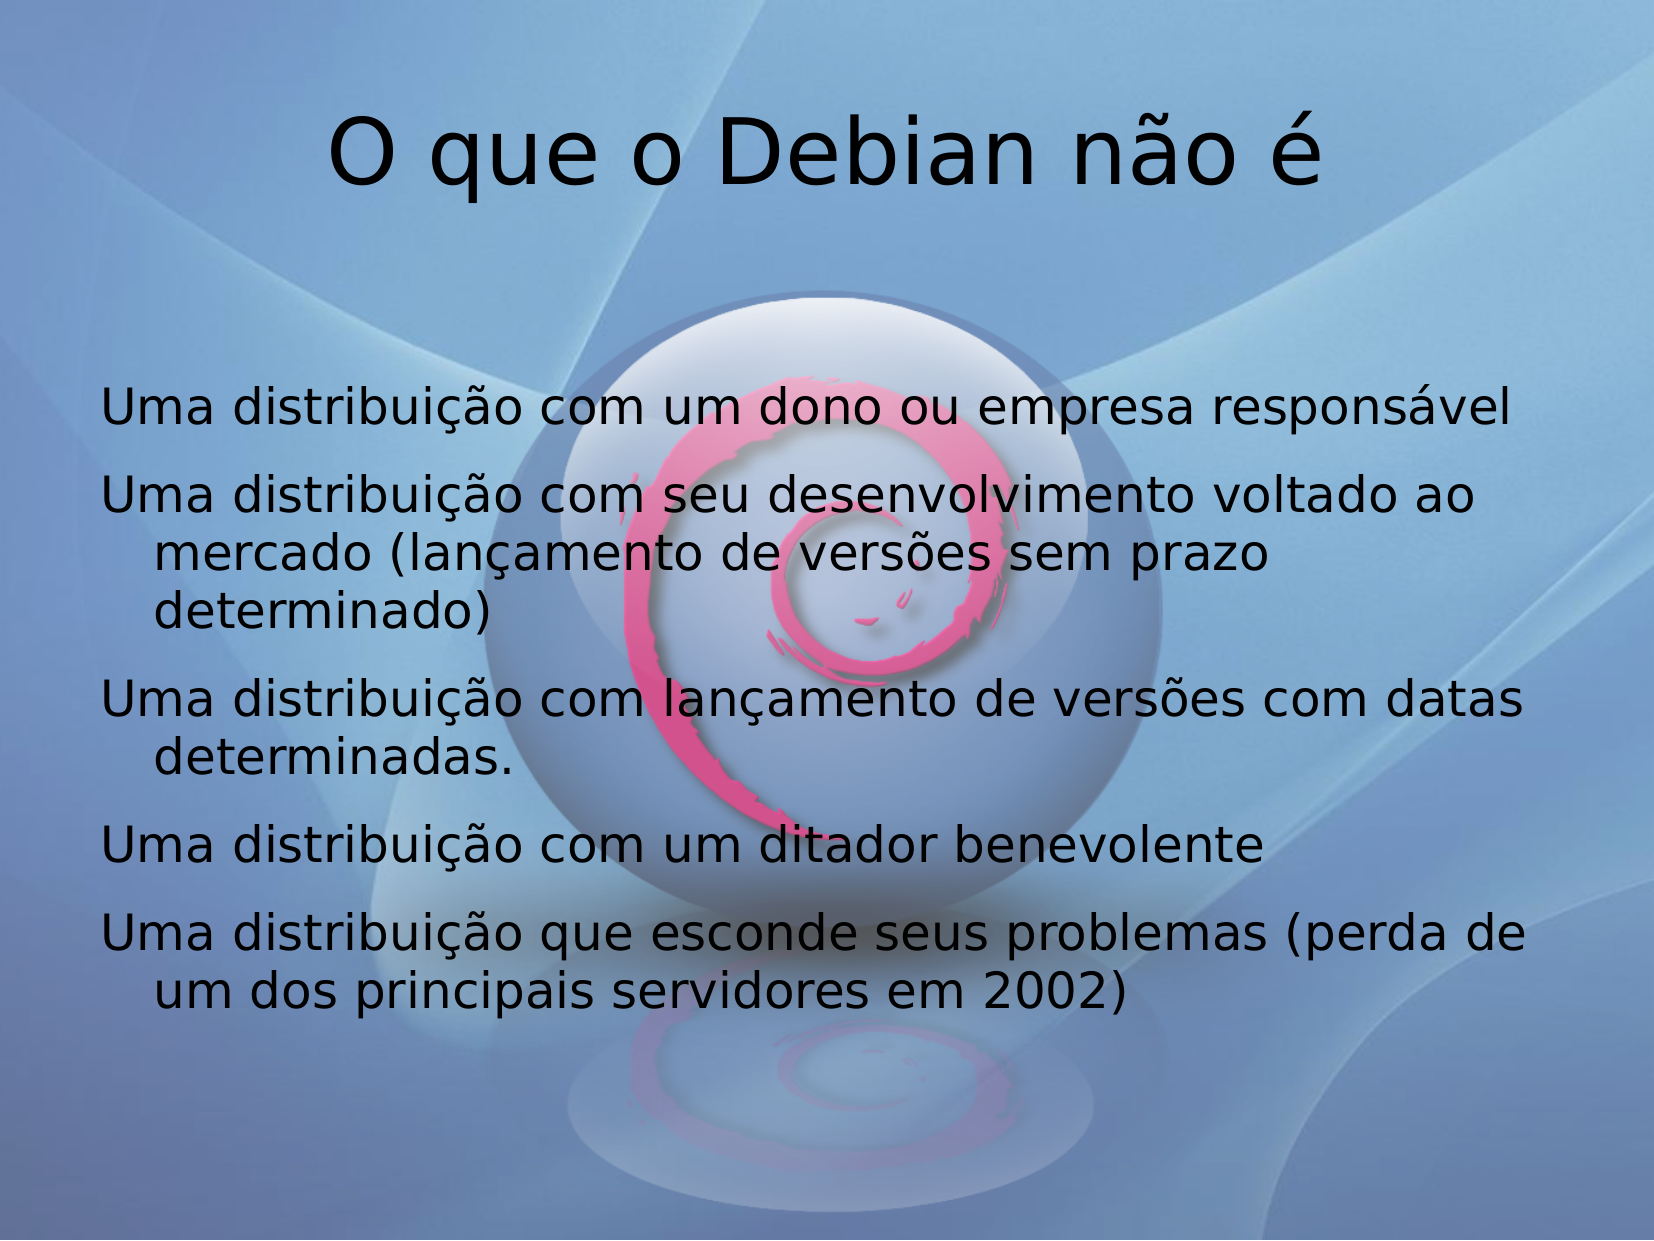

# O que o Debian não é
Uma distribuição com um dono ou empresa responsável
Uma distribuição com seu desenvolvimento voltado ao mercado (lançamento de versões sem prazo determinado)
Uma distribuição com lançamento de versões com datas determinadas.
Uma distribuição com um ditador benevolente
Uma distribuição que esconde seus problemas (perda de um dos principais servidores em 2002)